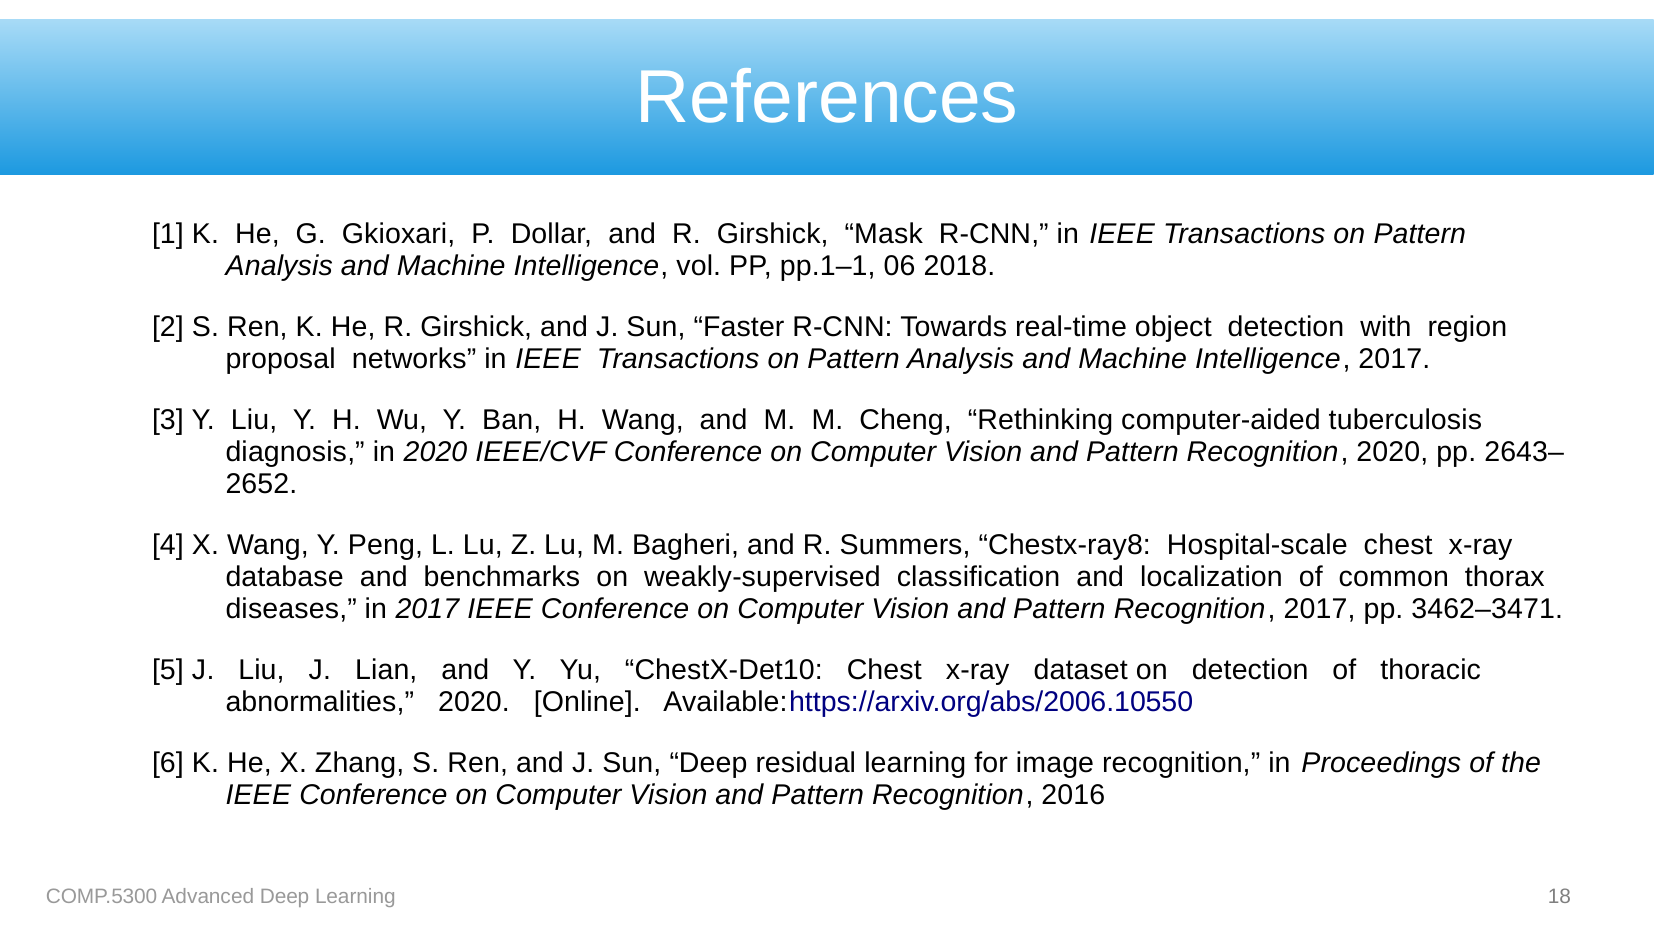

# References
[1] K. He, G. Gkioxari, P. Dollar, and R. Girshick, “Mask R-CNN,” in IEEE Transactions on Pattern Analysis and Machine Intelligence, vol. PP, pp.1–1, 06 2018.
[2] S. Ren, K. He, R. Girshick, and J. Sun, “Faster R-CNN: Towards real-time object detection with region proposal networks” in IEEE Transactions on Pattern Analysis and Machine Intelligence, 2017.
[3] Y. Liu, Y. H. Wu, Y. Ban, H. Wang, and M. M. Cheng, “Rethinking computer-aided tuberculosis diagnosis,” in 2020 IEEE/CVF Conference on Computer Vision and Pattern Recognition, 2020, pp. 2643–2652.
[4] X. Wang, Y. Peng, L. Lu, Z. Lu, M. Bagheri, and R. Summers, “Chestx-ray8: Hospital-scale chest x-ray database and benchmarks on weakly-supervised classification and localization of common thorax diseases,” in 2017 IEEE Conference on Computer Vision and Pattern Recognition, 2017, pp. 3462–3471.
[5] J. Liu, J. Lian, and Y. Yu, “ChestX-Det10: Chest x-ray dataset on detection of thoracic abnormalities,” 2020. [Online]. Available:https://arxiv.org/abs/2006.10550
[6] K. He, X. Zhang, S. Ren, and J. Sun, “Deep residual learning for image recognition,” in Proceedings of the IEEE Conference on Computer Vision and Pattern Recognition, 2016
18